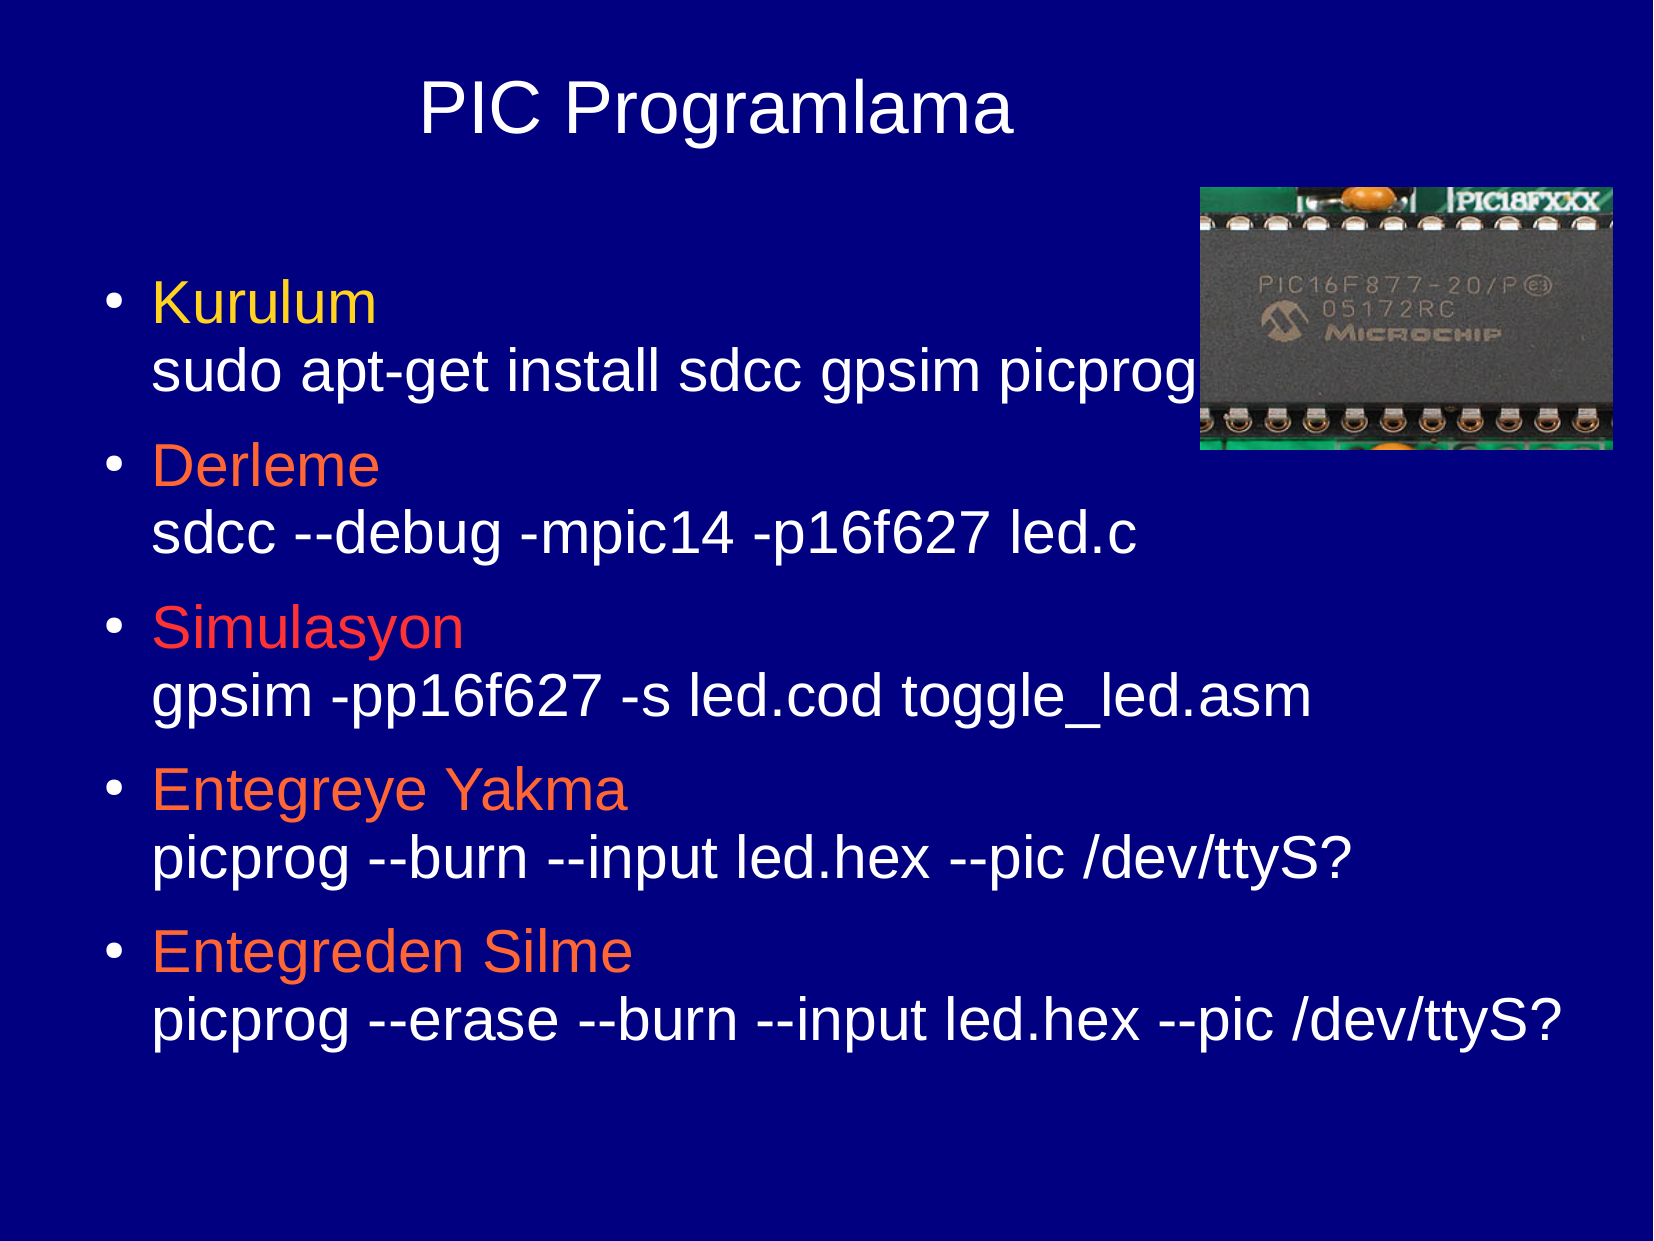

# PIC Programlama
Kurulum
sudo apt-get install sdcc gpsim picprog
Derleme
sdcc --debug -mpic14 -p16f627 led.c
Simulasyon
gpsim -pp16f627 -s led.cod toggle_led.asm
Entegreye Yakma
picprog --burn --input led.hex --pic /dev/ttyS?
Entegreden Silme
picprog --erase --burn --input led.hex --pic /dev/ttyS?